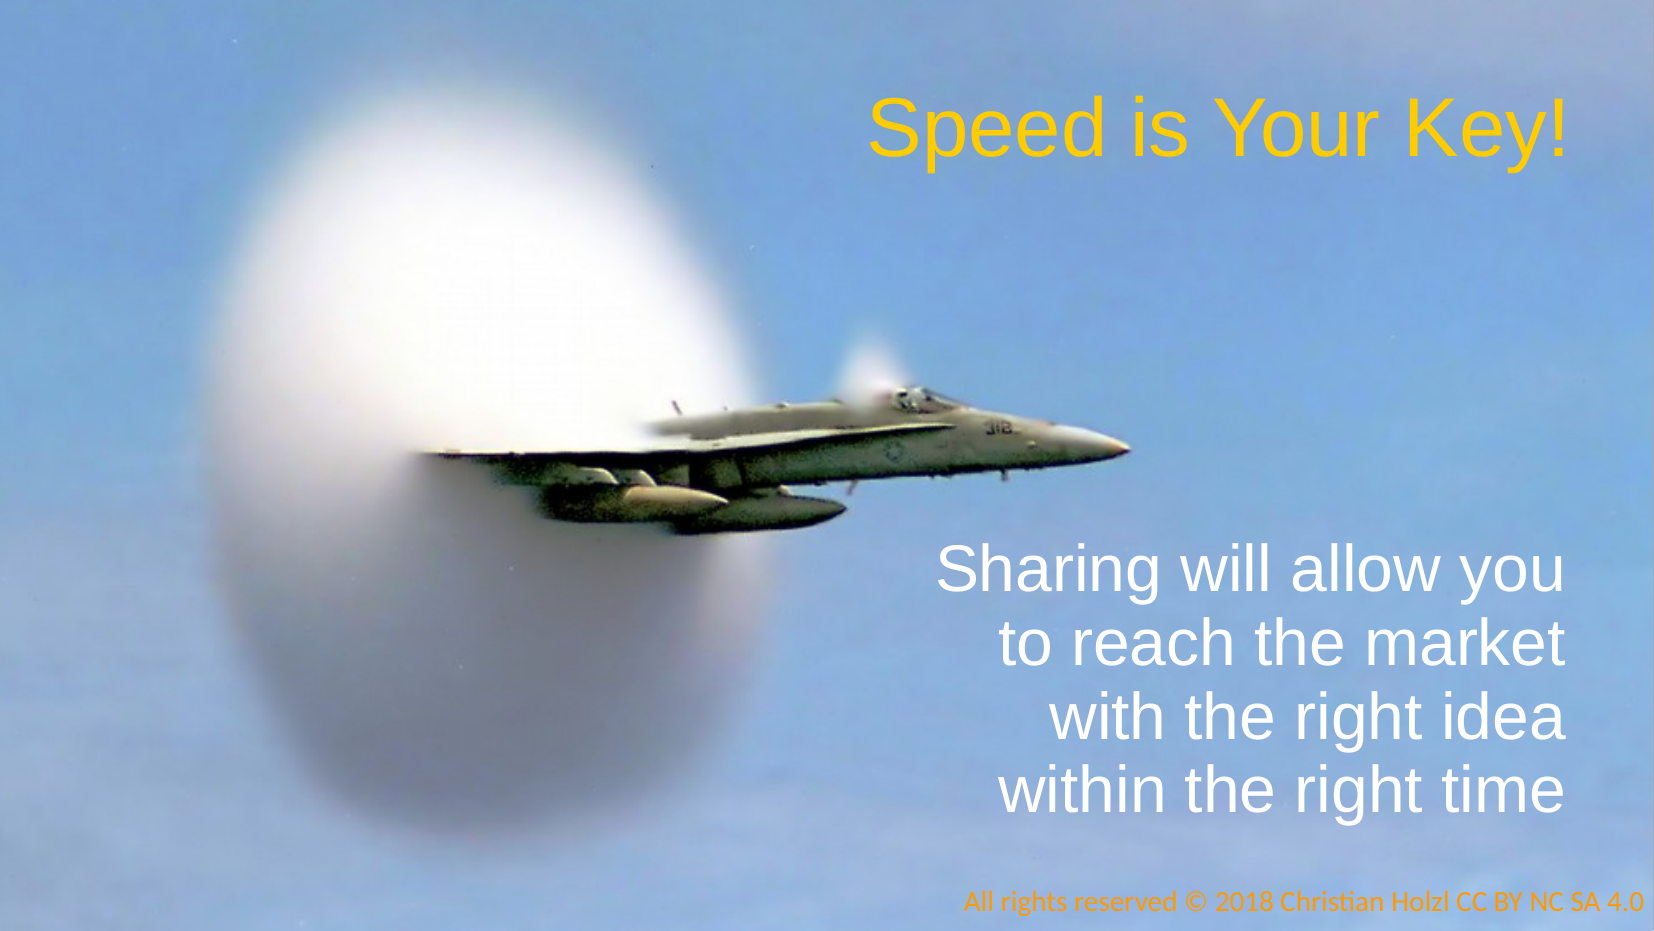

# Speed is Your Key!
Sharing will allow you
to reach the market
with the right idea
within the right time
All rights reserved © 2018 Christian Holzl CC BY NC SA 4.0